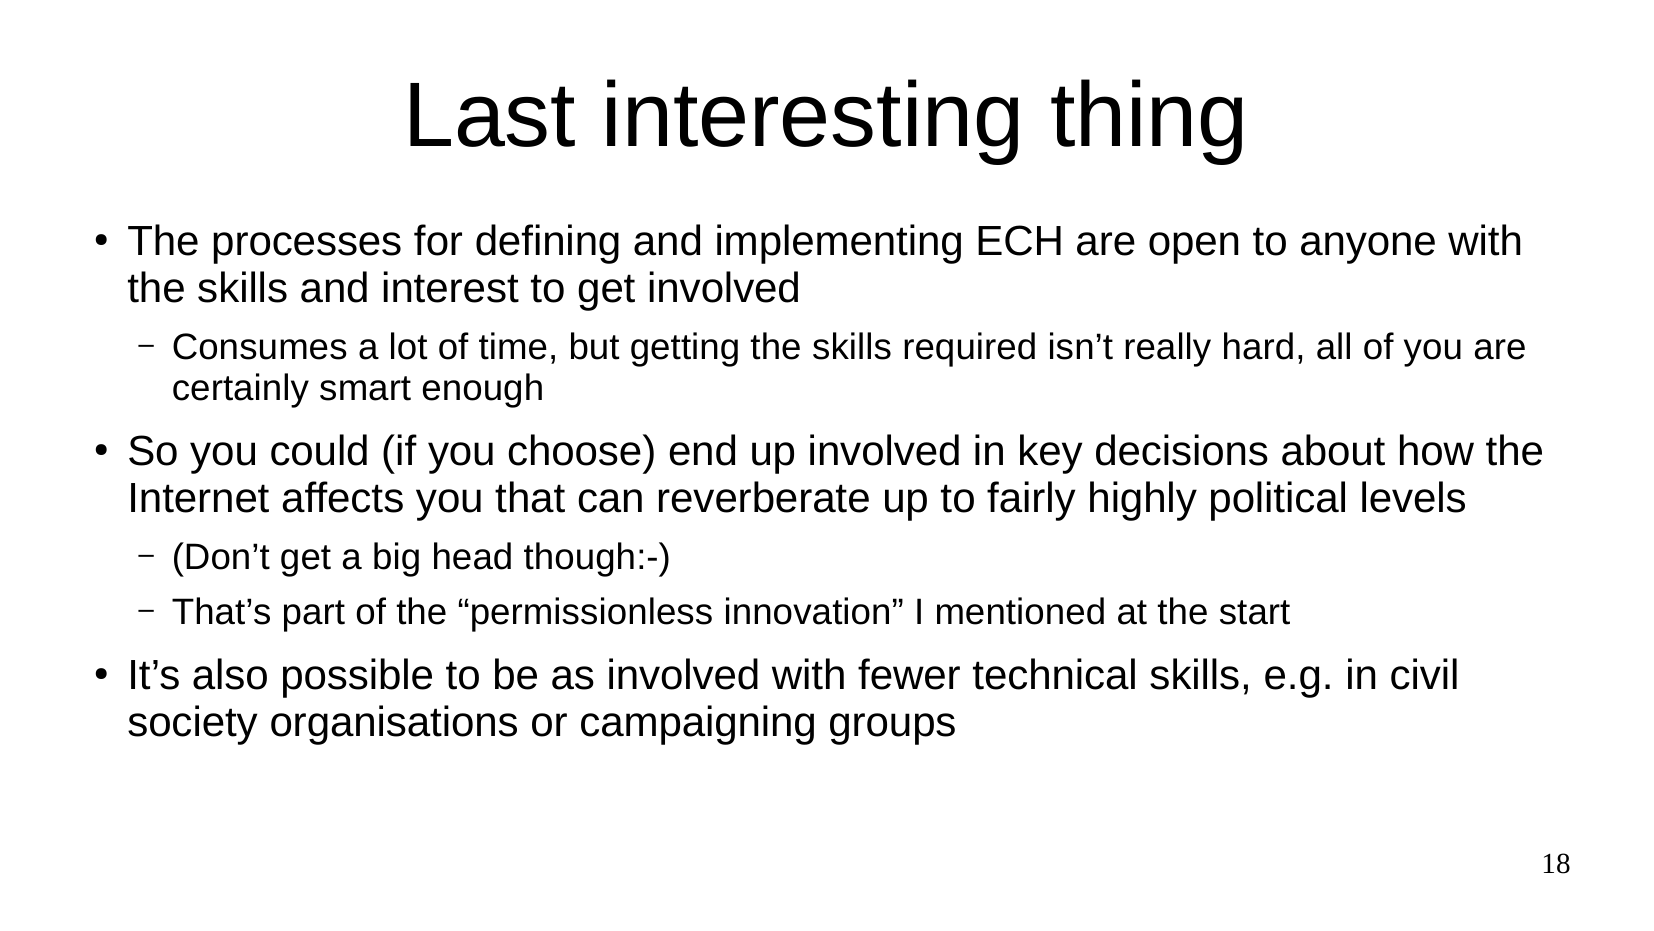

# Last interesting thing
The processes for defining and implementing ECH are open to anyone with the skills and interest to get involved
Consumes a lot of time, but getting the skills required isn’t really hard, all of you are certainly smart enough
So you could (if you choose) end up involved in key decisions about how the Internet affects you that can reverberate up to fairly highly political levels
(Don’t get a big head though:-)
That’s part of the “permissionless innovation” I mentioned at the start
It’s also possible to be as involved with fewer technical skills, e.g. in civil society organisations or campaigning groups
18